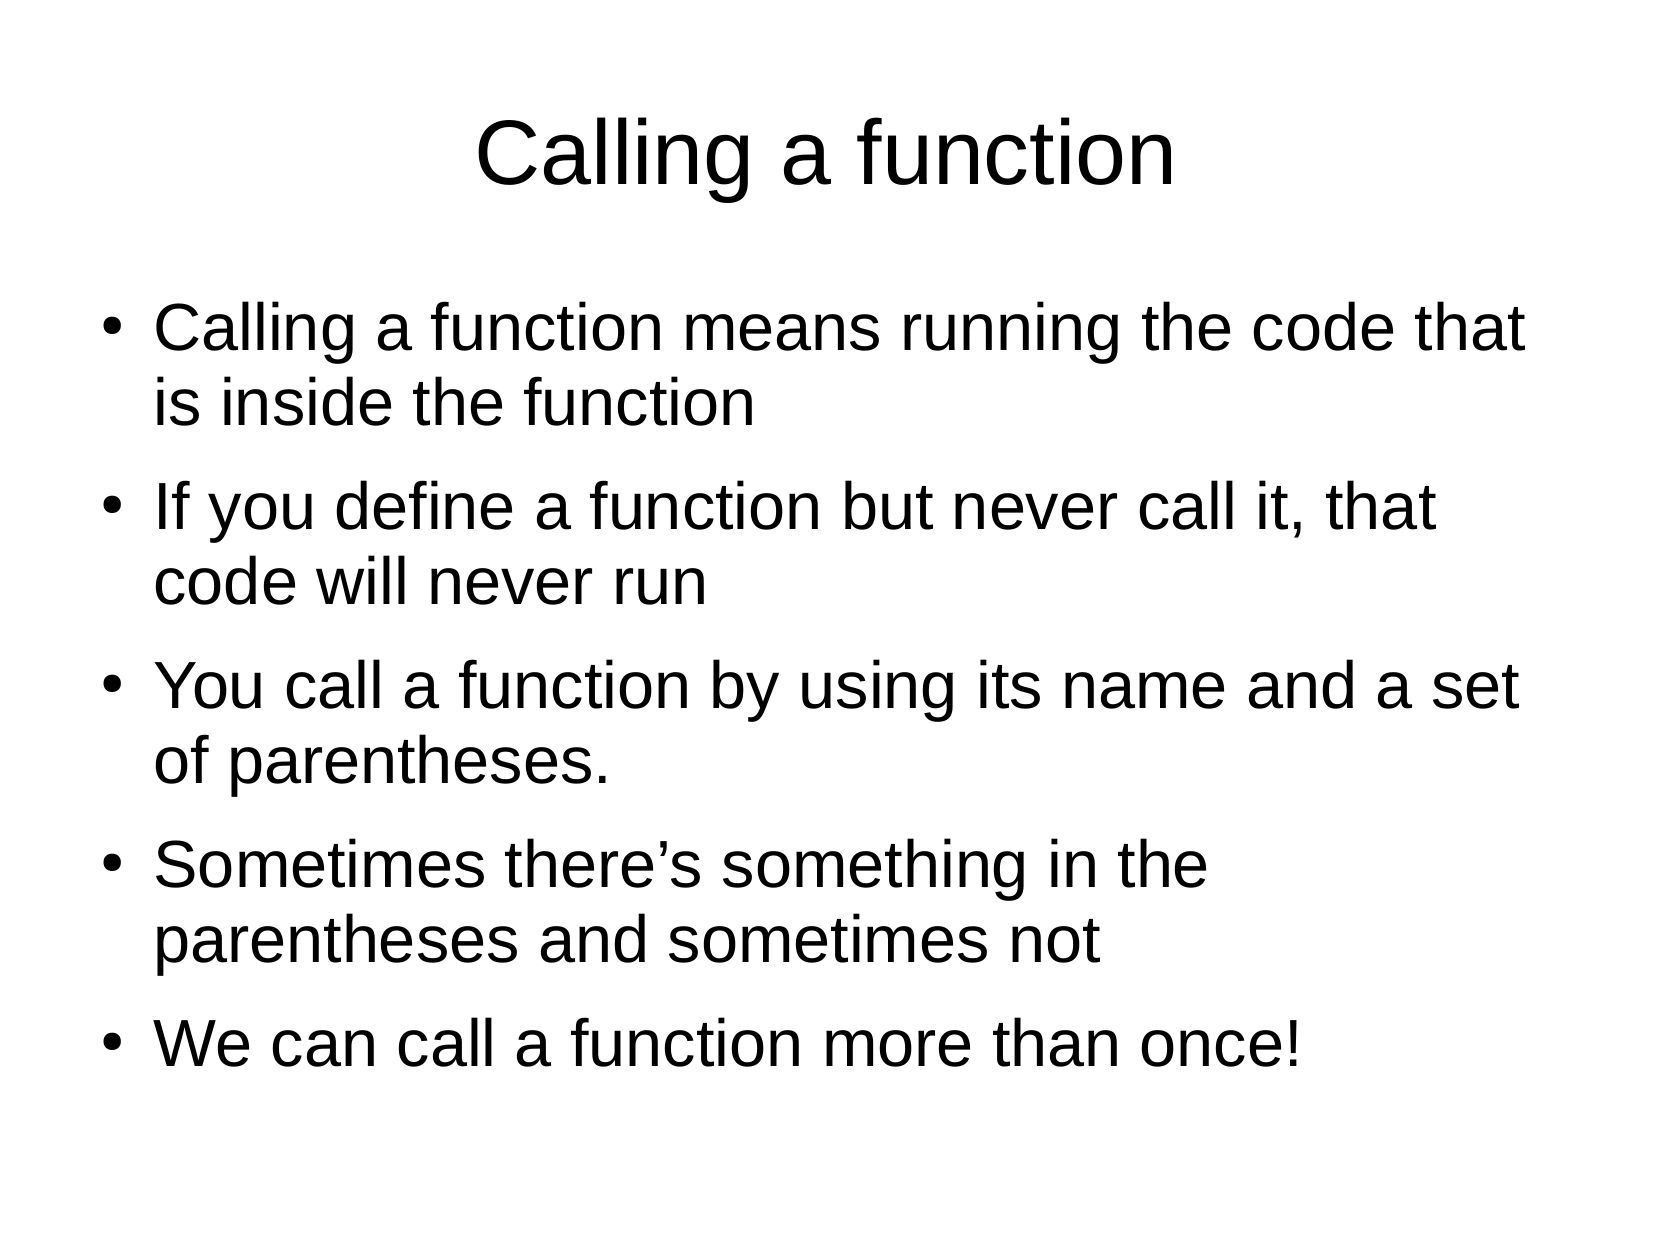

# Calling a function
Calling a function means running the code that is inside the function
If you define a function but never call it, that code will never run
You call a function by using its name and a set of parentheses.
Sometimes there’s something in the parentheses and sometimes not
We can call a function more than once!